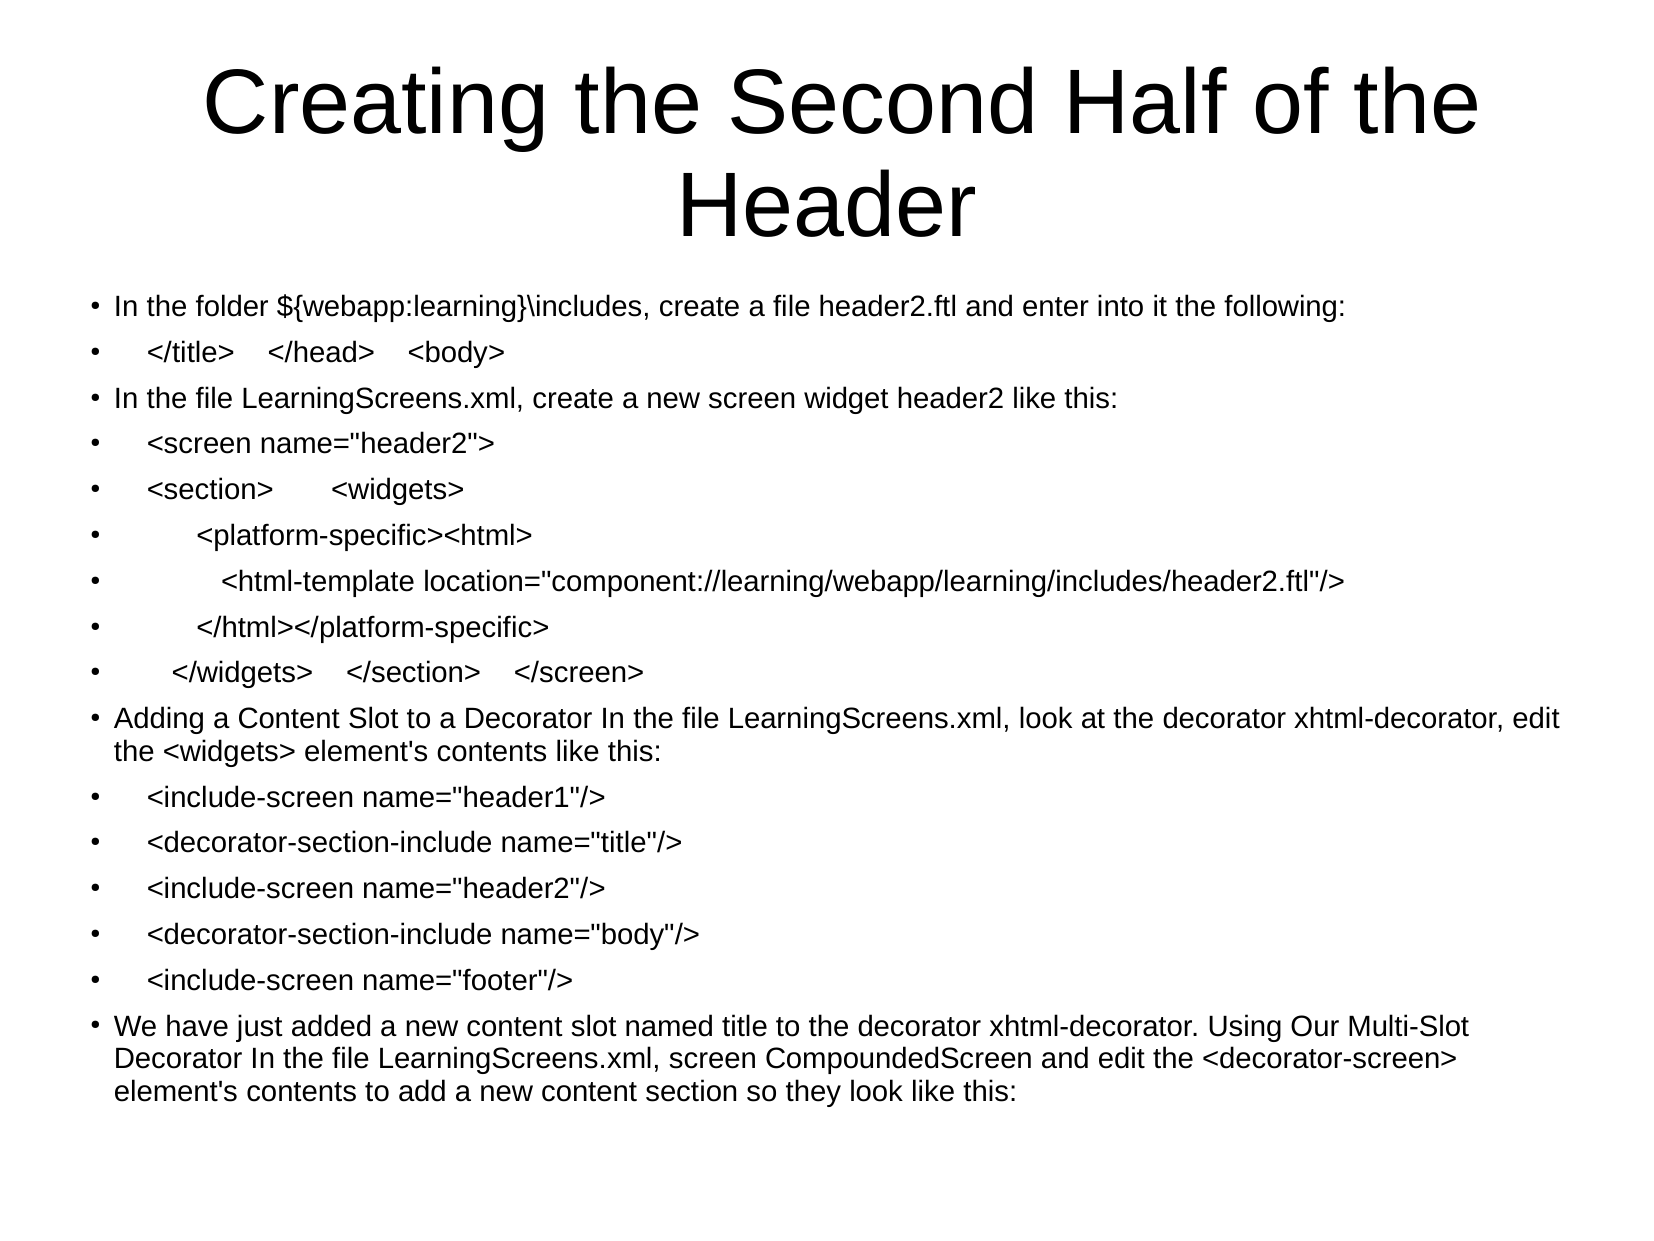

# Creating the Second Half of the Header
In the folder ${webapp:learning}\includes, create a file header2.ftl and enter into it the following:
 </title> </head> <body>
In the file LearningScreens.xml, create a new screen widget header2 like this:
 <screen name="header2">
 <section> <widgets>
 <platform-specific><html>
 <html-template location="component://learning/webapp/learning/includes/header2.ftl"/>
 </html></platform-specific>
 </widgets> </section> </screen>
Adding a Content Slot to a Decorator In the file LearningScreens.xml, look at the decorator xhtml-decorator, edit the <widgets> element's contents like this:
 <include-screen name="header1"/>
 <decorator-section-include name="title"/>
 <include-screen name="header2"/>
 <decorator-section-include name="body"/>
 <include-screen name="footer"/>
We have just added a new content slot named title to the decorator xhtml-decorator. Using Our Multi-Slot Decorator In the file LearningScreens.xml, screen CompoundedScreen and edit the <decorator-screen> element's contents to add a new content section so they look like this: